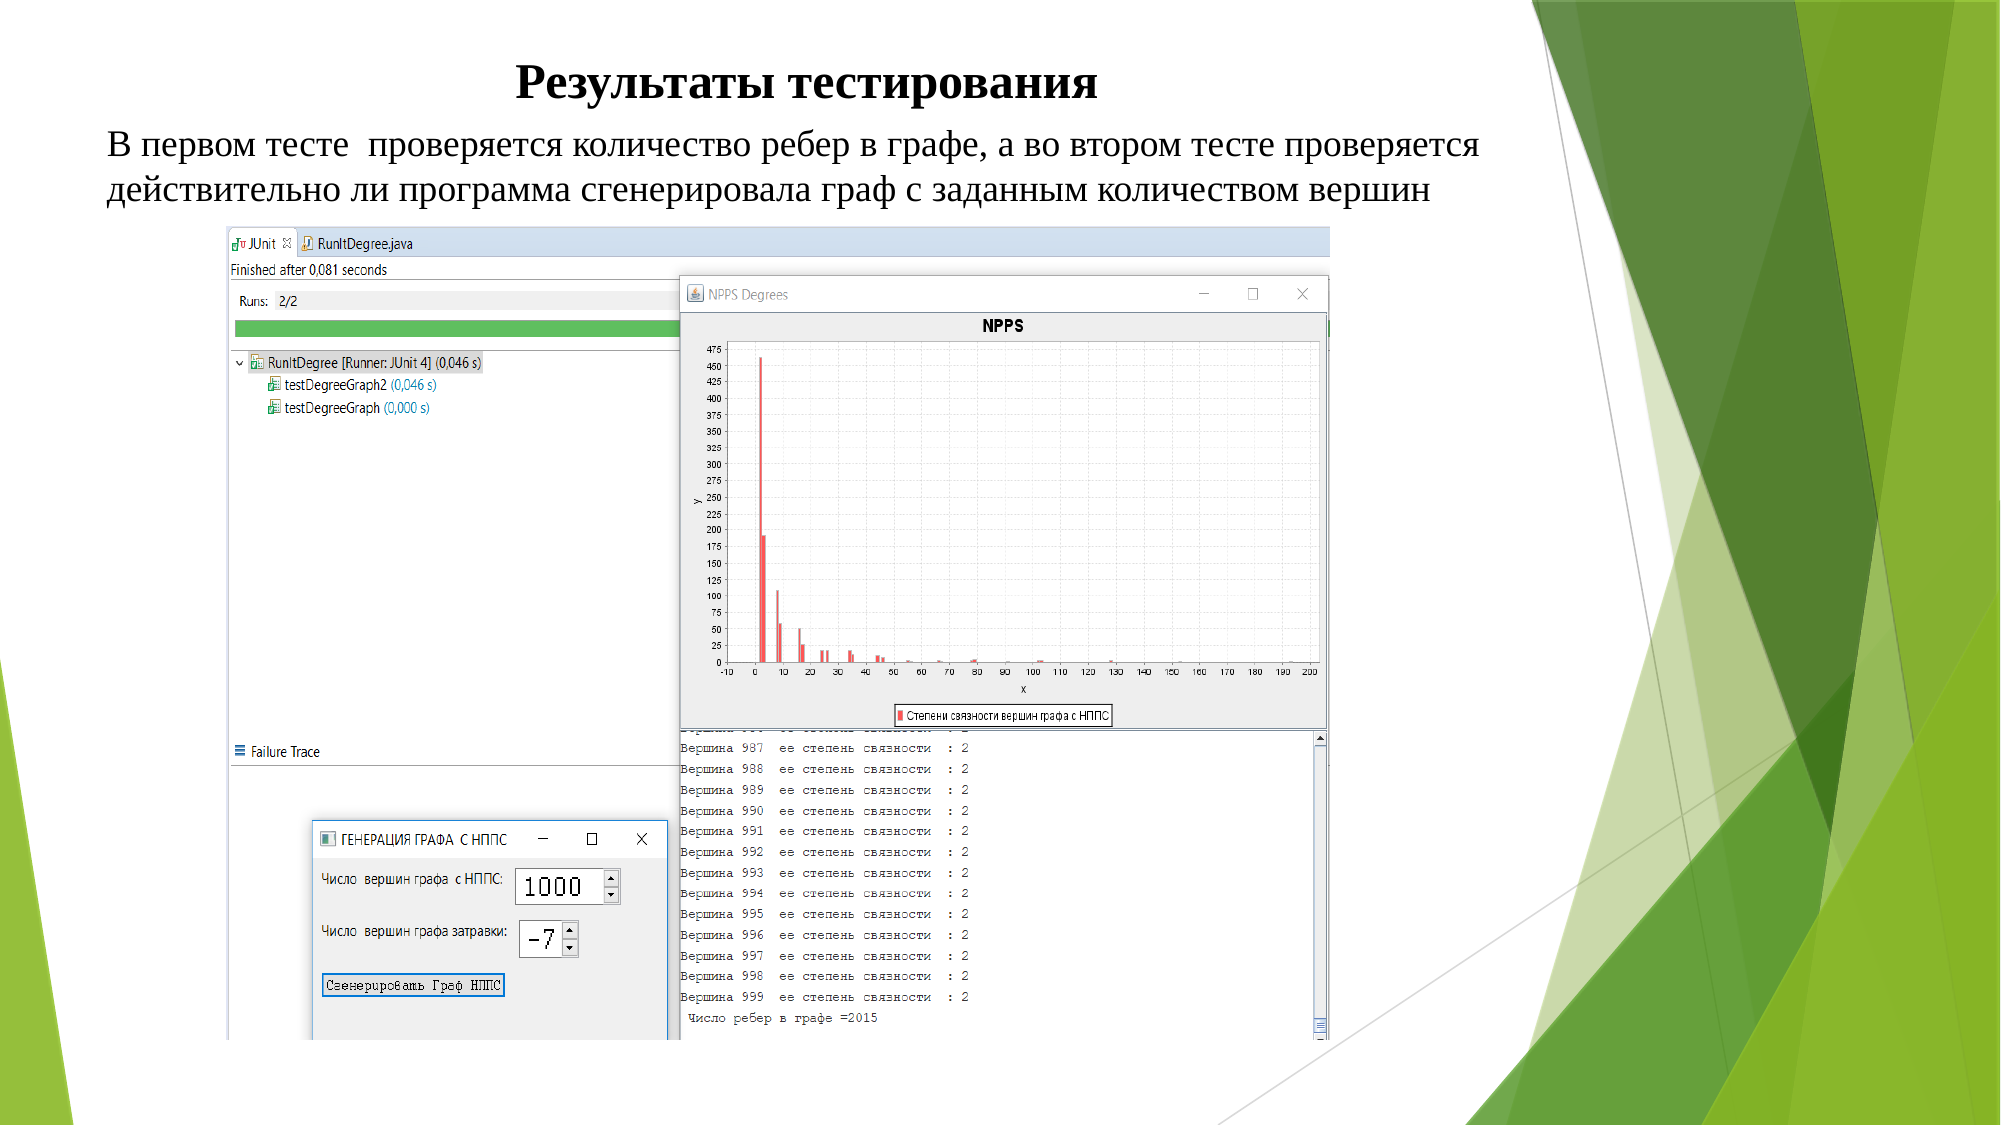

Результаты тестирования
В первом тесте проверяется количество ребер в графе, а во втором тесте проверяется действительно ли программа сгенерировала граф с заданным количеством вершин